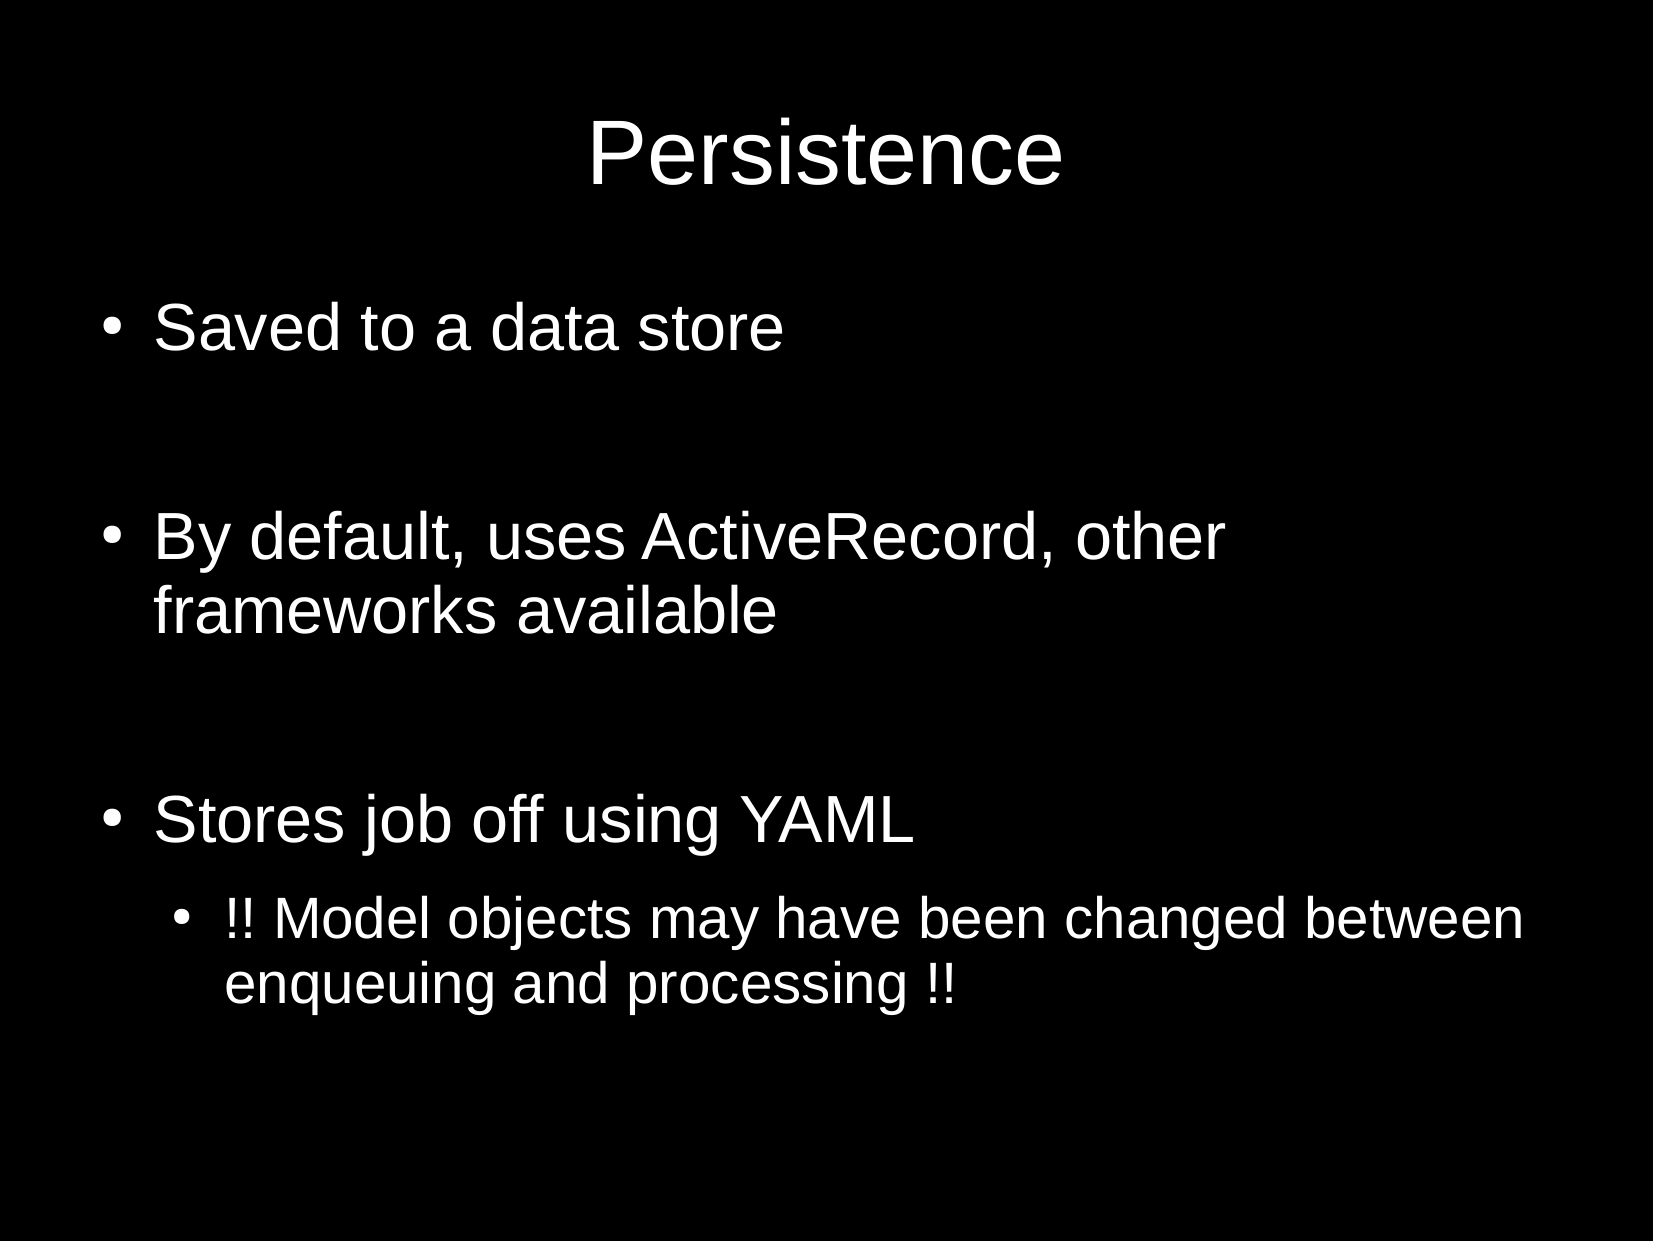

# Persistence
Saved to a data store
By default, uses ActiveRecord, other frameworks available
Stores job off using YAML
!! Model objects may have been changed between enqueuing and processing !!